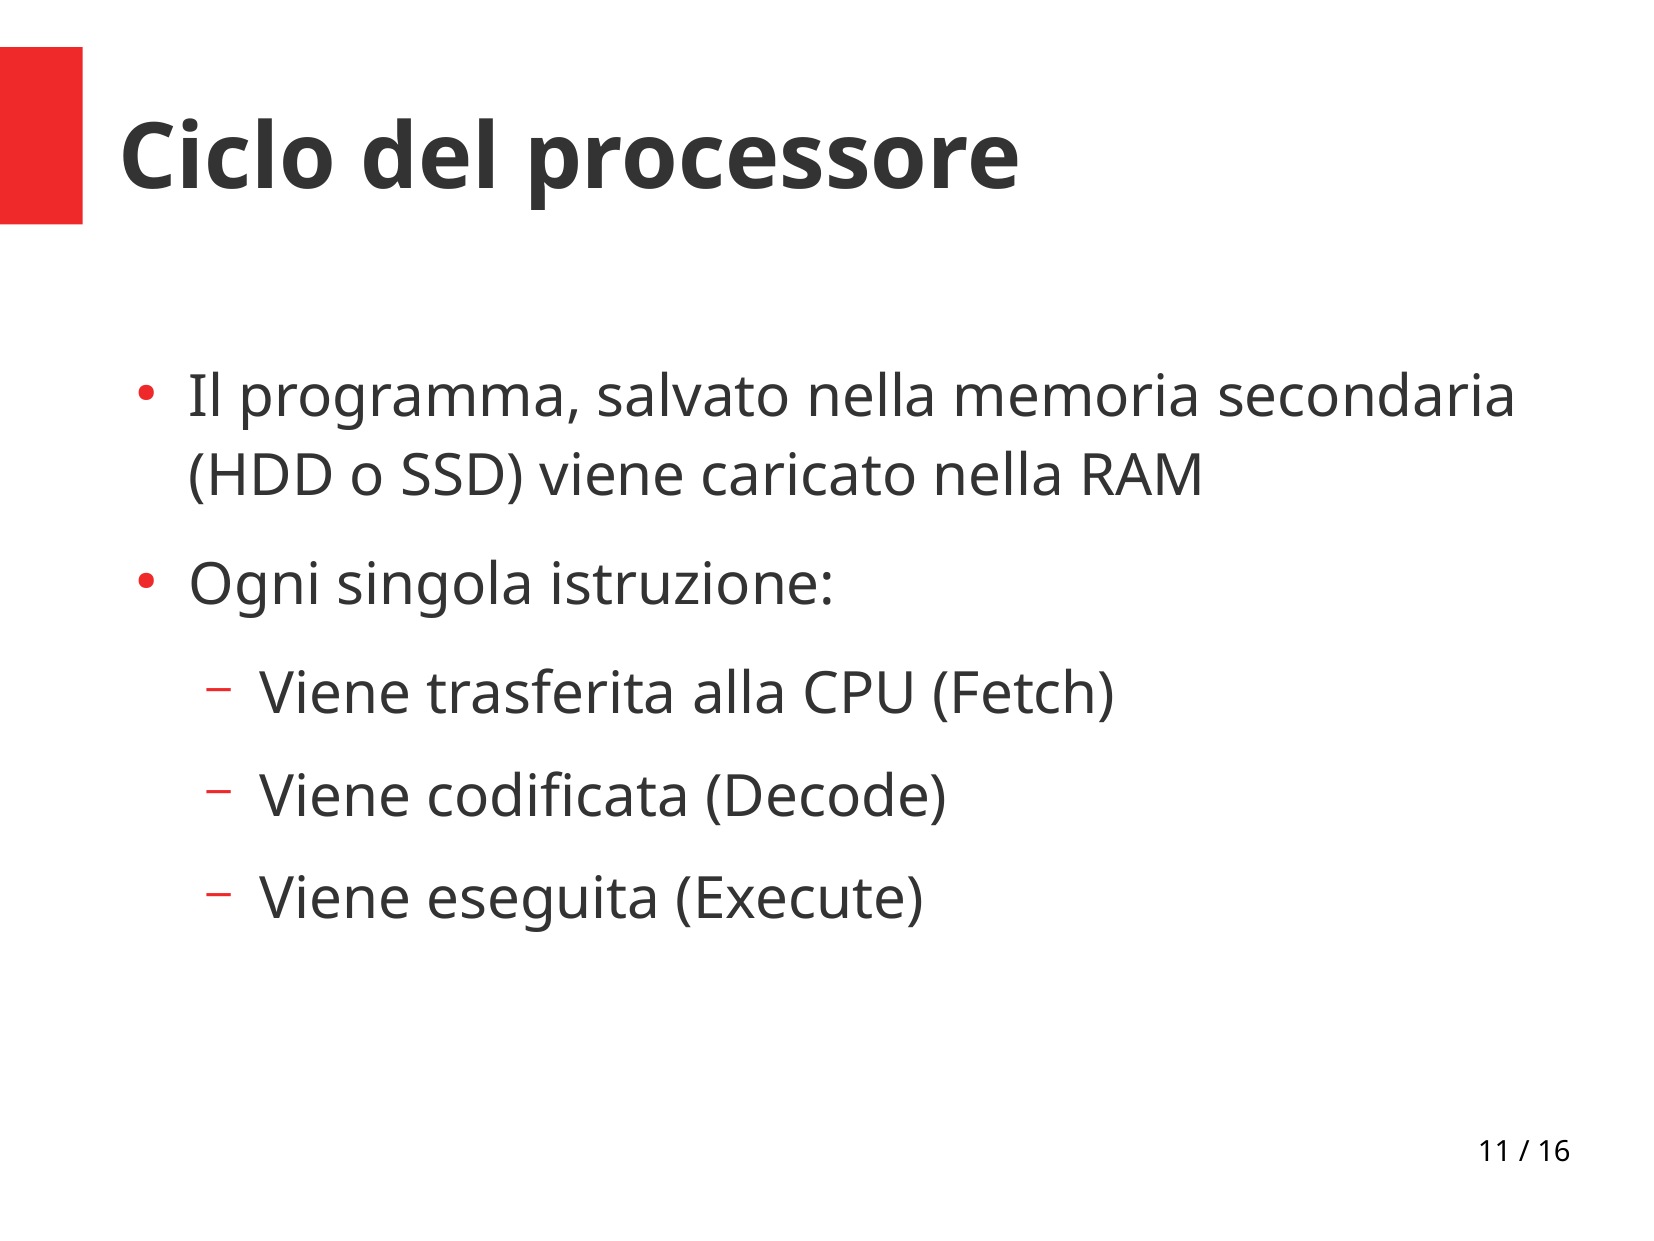

# Ciclo del processore
Il programma, salvato nella memoria secondaria (HDD o SSD) viene caricato nella RAM
Ogni singola istruzione:
Viene trasferita alla CPU (Fetch)
Viene codificata (Decode)
Viene eseguita (Execute)
11